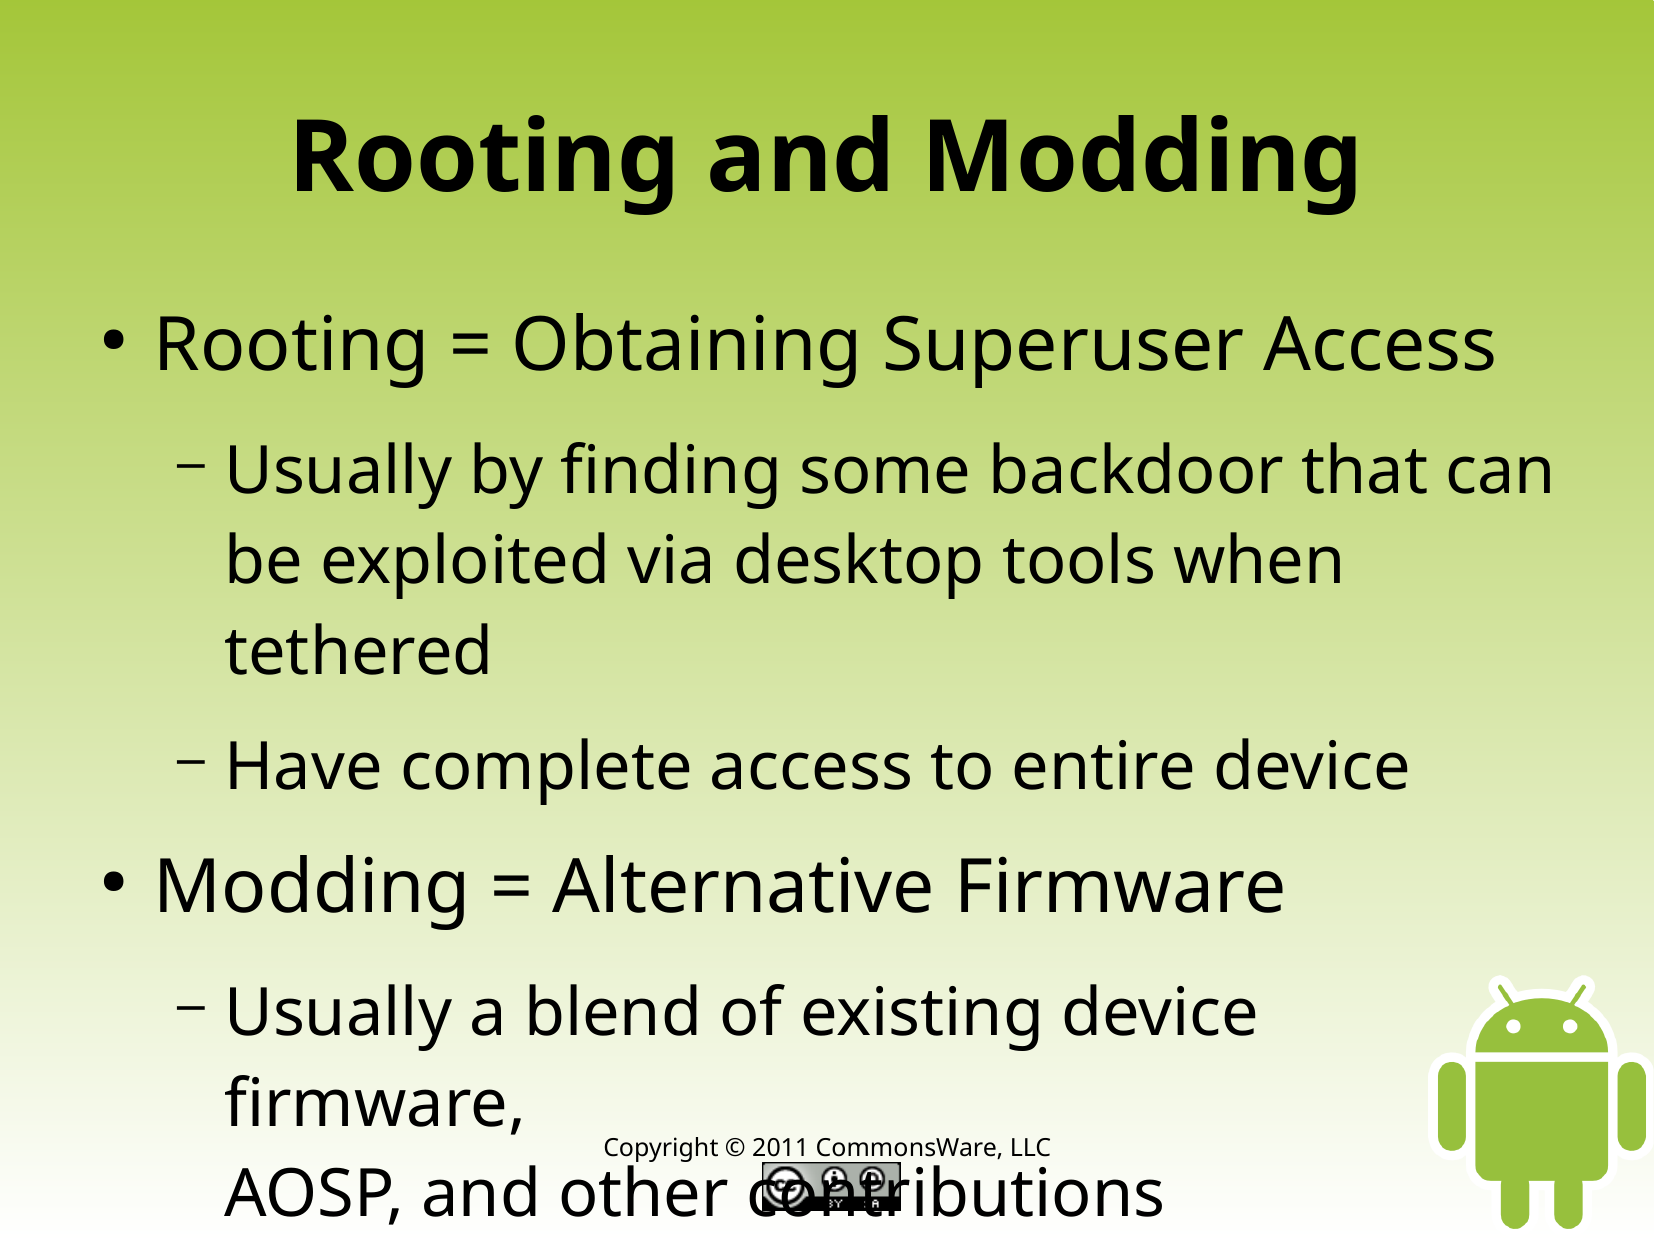

# Rooting and Modding
Rooting = Obtaining Superuser Access
Usually by finding some backdoor that can be exploited via desktop tools when tethered
Have complete access to entire device
Modding = Alternative Firmware
Usually a blend of existing device firmware,
AOSP, and other contributions